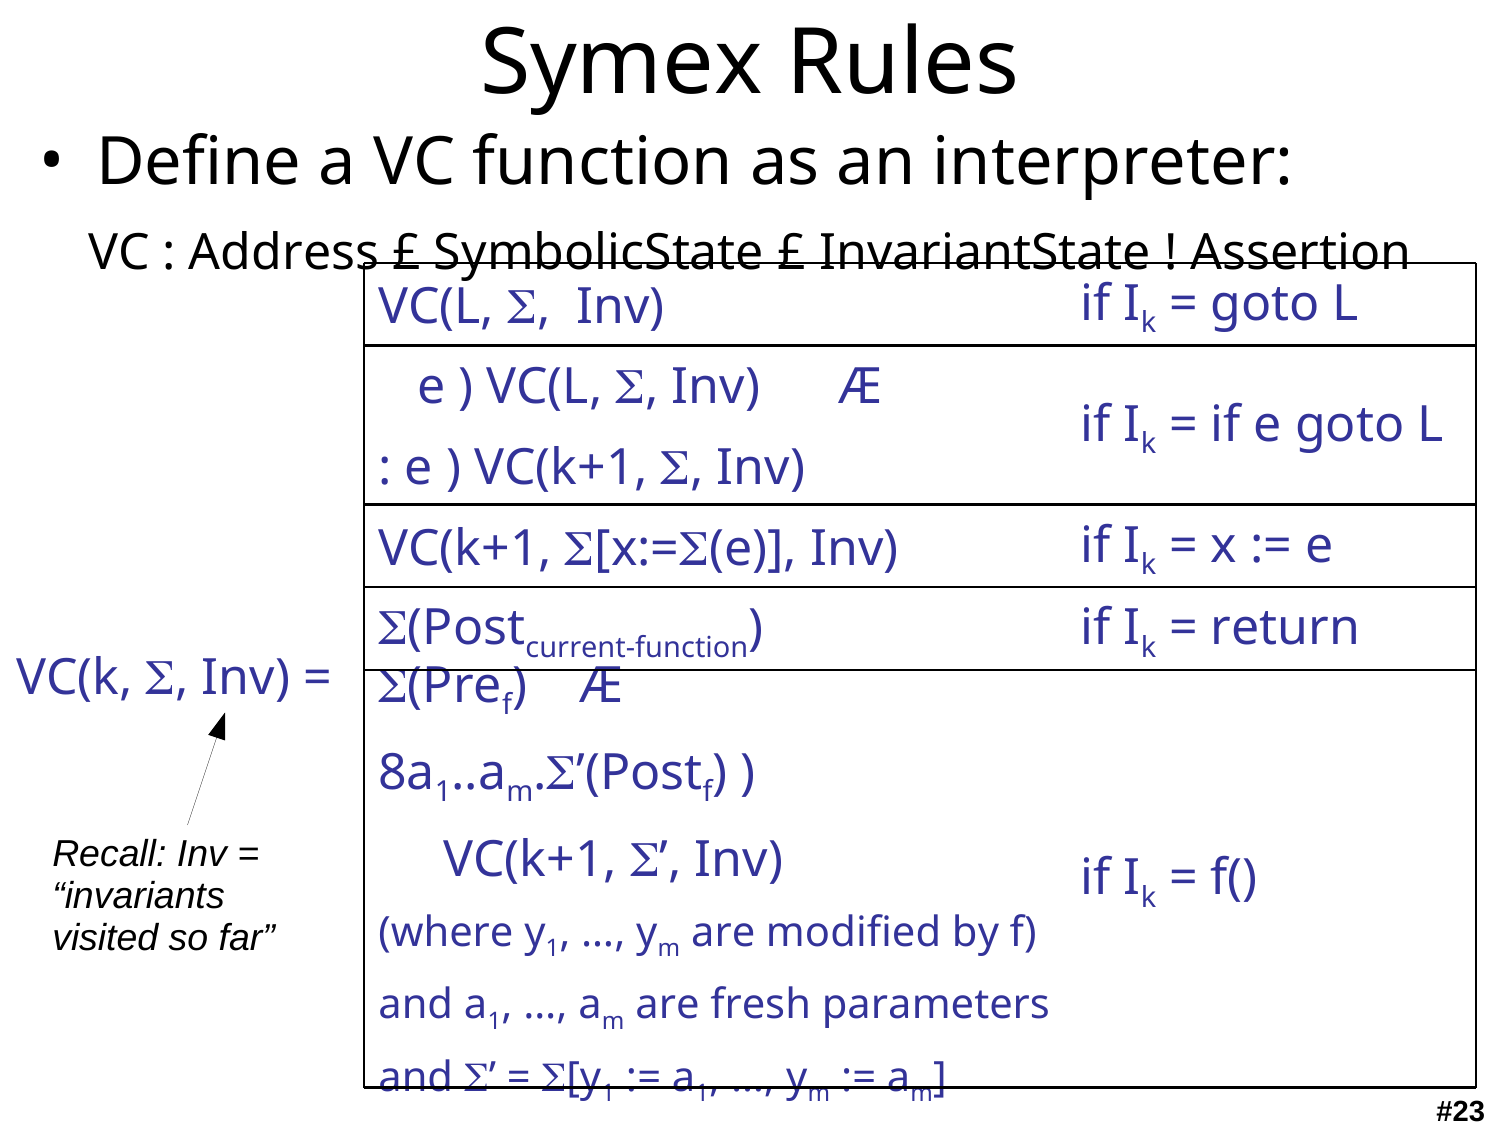

# Symex Rules
Define a VC function as an interpreter:
VC : Address £ SymbolicState £ InvariantState ! Assertion
VC(k, , Inv) =
VC(L, , Inv)
if Ik = goto L
 e ) VC(L, , Inv) Æ
: e ) VC(k+1, , Inv)
if Ik = if e goto L
VC(k+1, [x:=(e)], Inv)
if Ik = x := e
(Postcurrent-function)
if Ik = return
(Pref) Æ
8a1..am.’(Postf) )
 VC(k+1, ’, Inv)
(where y1, …, ym are modified by f)
and a1, …, am are fresh parameters
and ’ = [y1 := a1, …, ym := am]
if Ik = f()
Recall: Inv =
“invariants
visited so far”
23